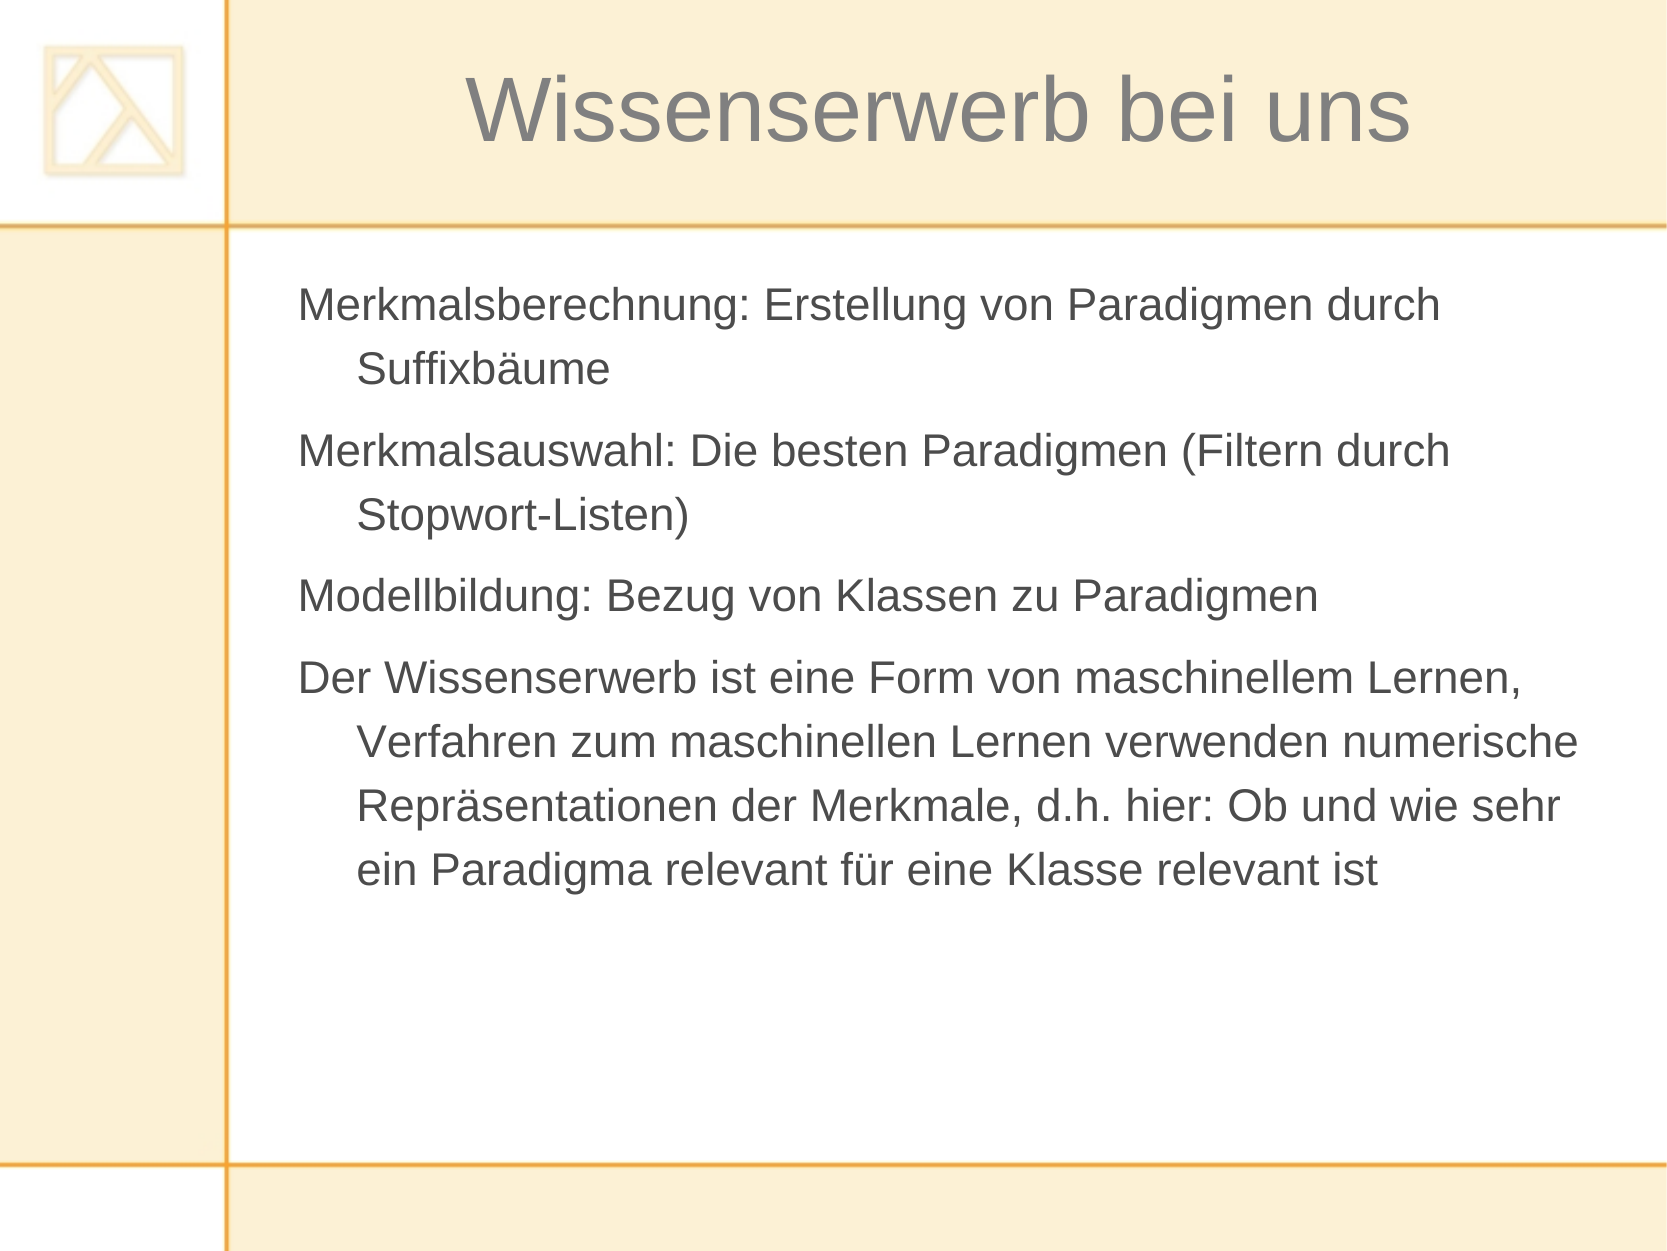

# Wissenserwerb bei uns
Merkmalsberechnung: Erstellung von Paradigmen durch Suffixbäume
Merkmalsauswahl: Die besten Paradigmen (Filtern durch Stopwort-Listen)
Modellbildung: Bezug von Klassen zu Paradigmen
Der Wissenserwerb ist eine Form von maschinellem Lernen, Verfahren zum maschinellen Lernen verwenden numerische Repräsentationen der Merkmale, d.h. hier: Ob und wie sehr ein Paradigma relevant für eine Klasse relevant ist